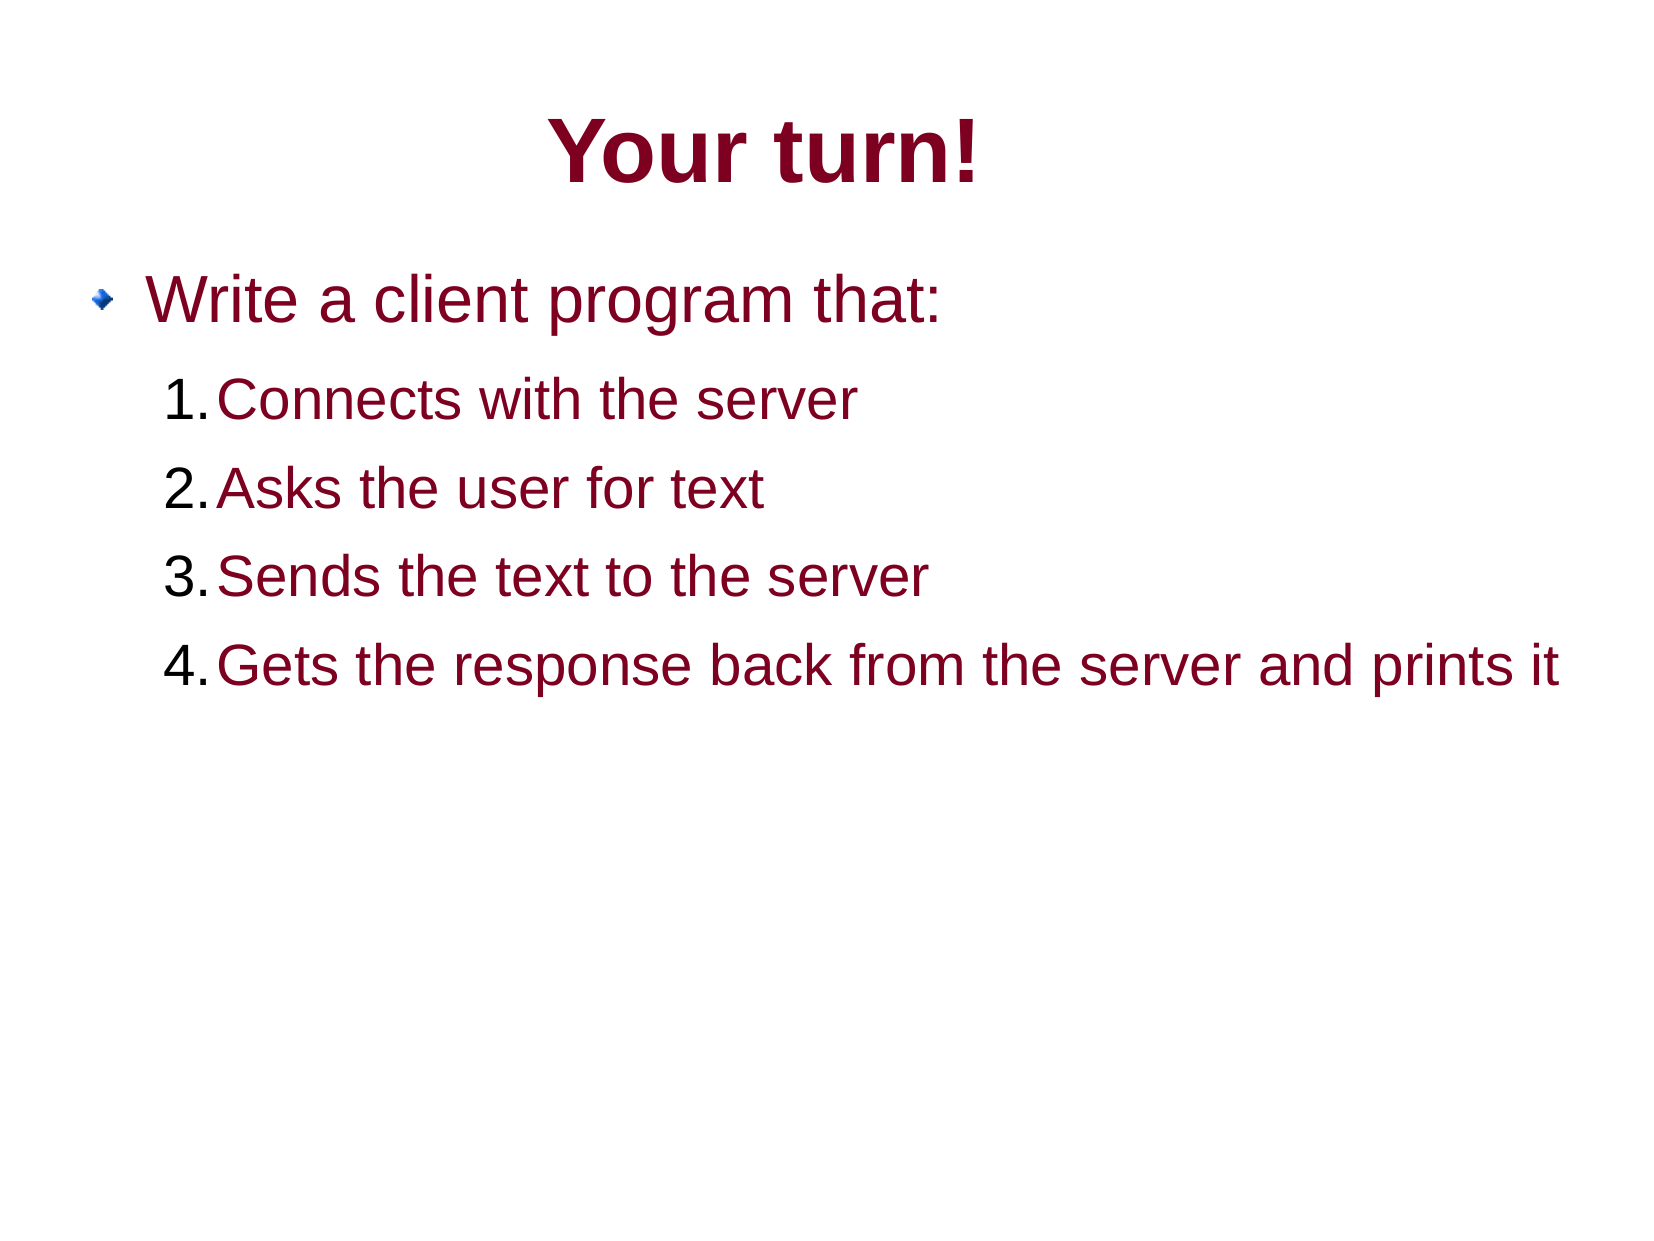

# Your turn!
Write a client program that:
Connects with the server
Asks the user for text
Sends the text to the server
Gets the response back from the server and prints it